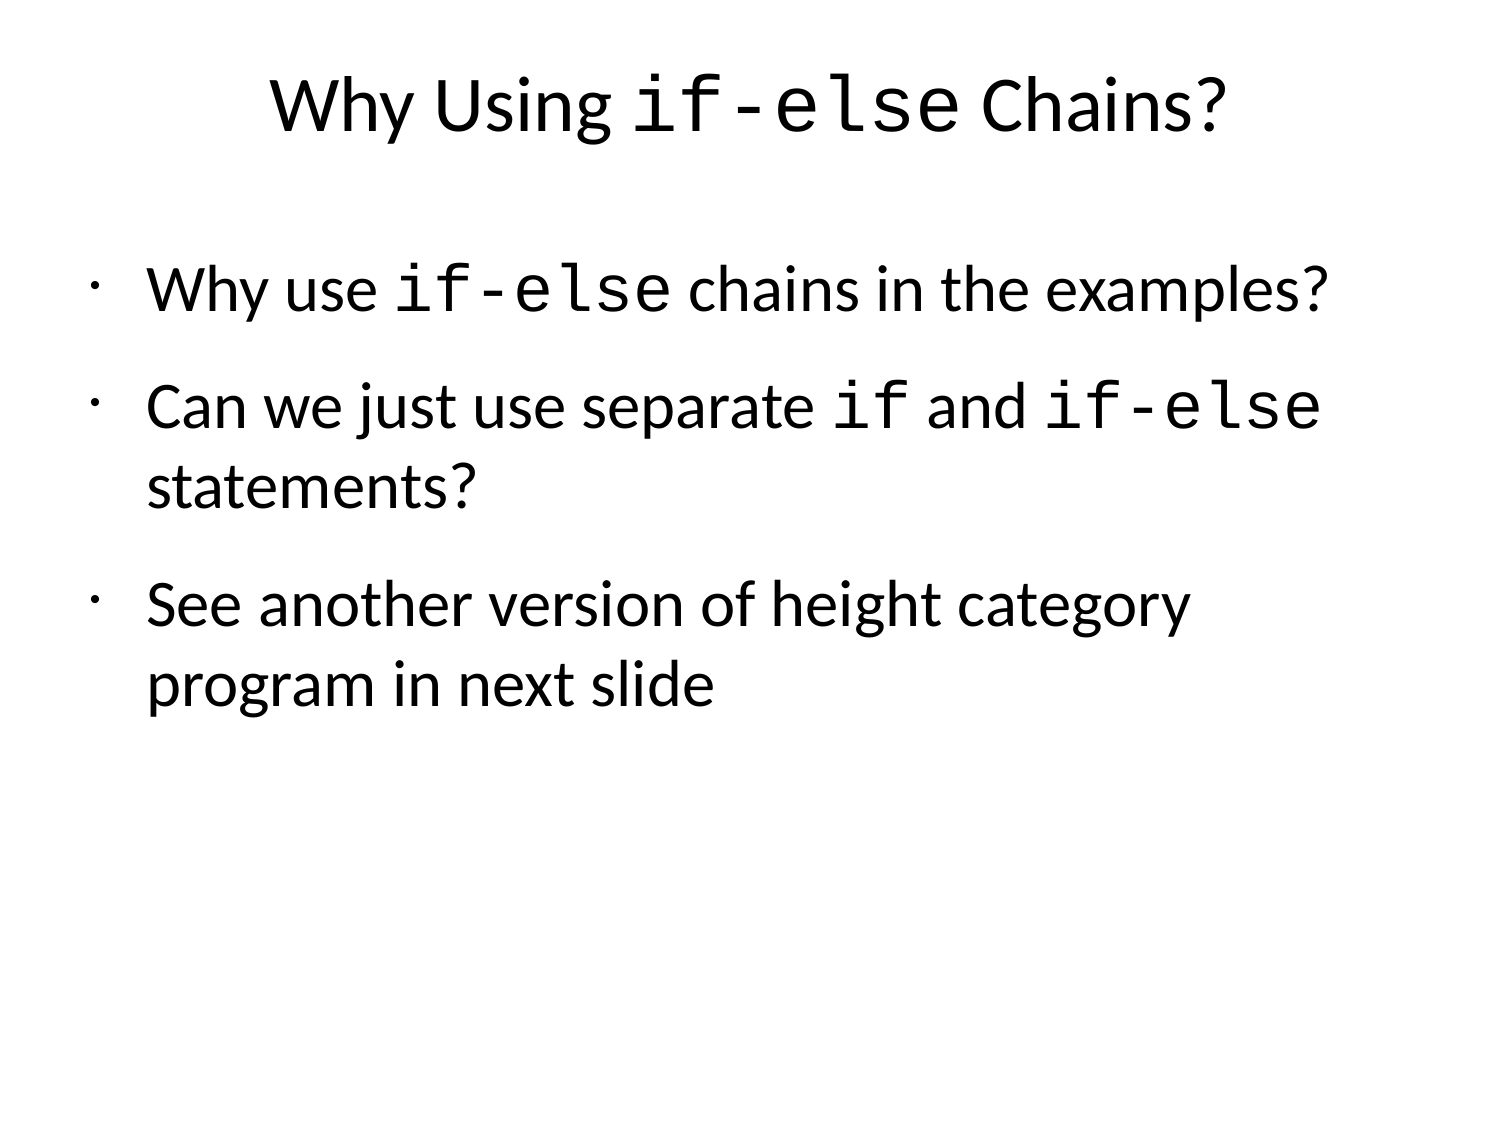

# Why Using if-else Chains?
Why use if-else chains in the examples?
Can we just use separate if and if-else statements?
See another version of height category program in next slide